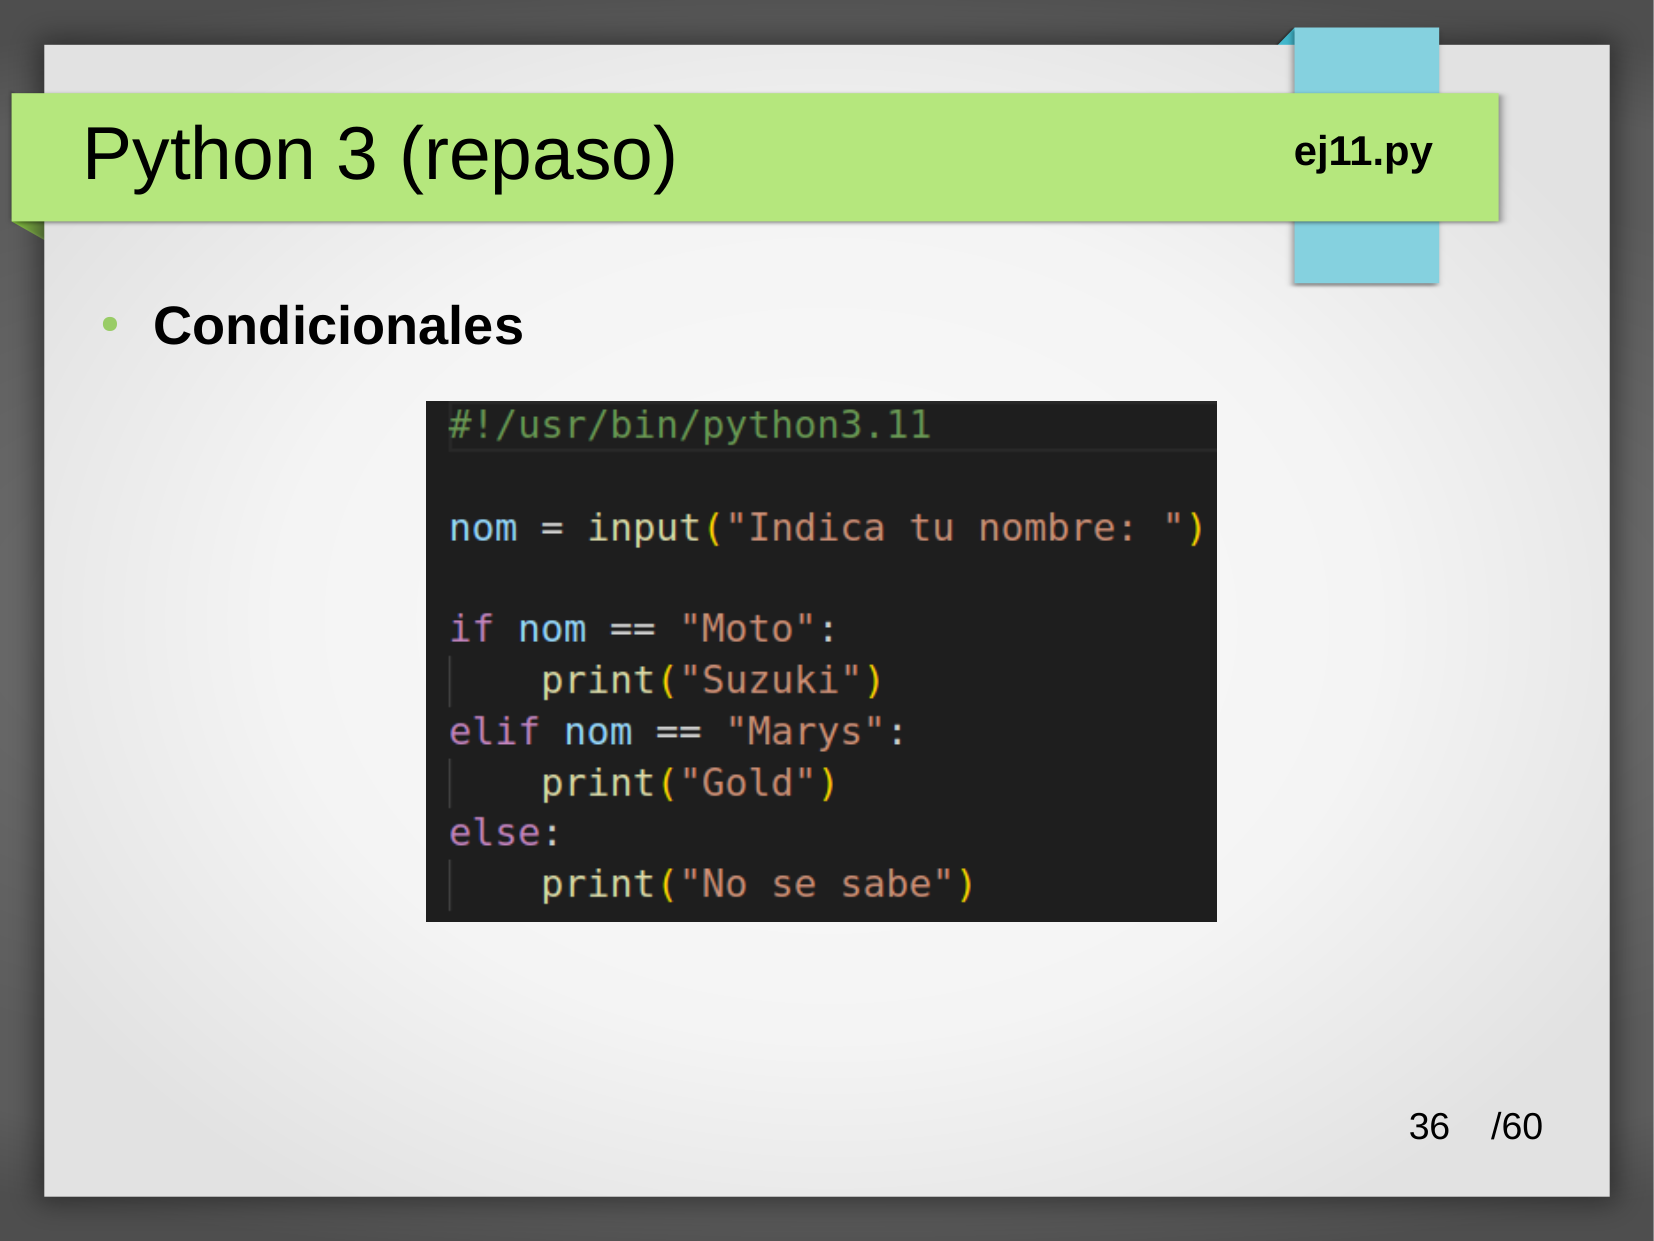

# Python 3 (repaso)
ej11.py
Condicionales
/60